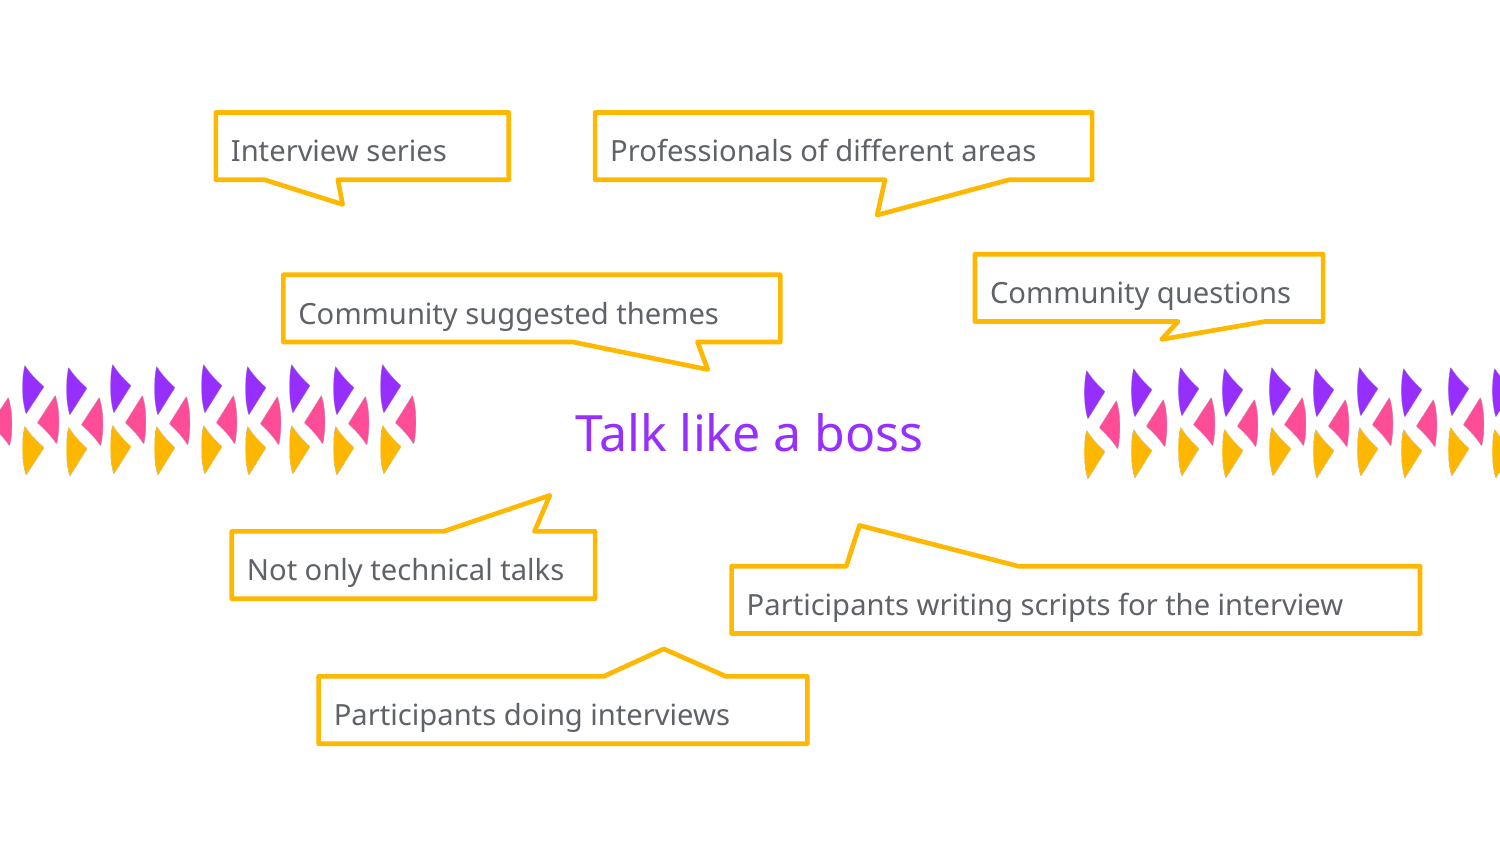

Interview series
Professionals of different areas
Community questions
Community suggested themes
# Talk like a boss
Not only technical talks
Participants writing scripts for the interview
Participants doing interviews